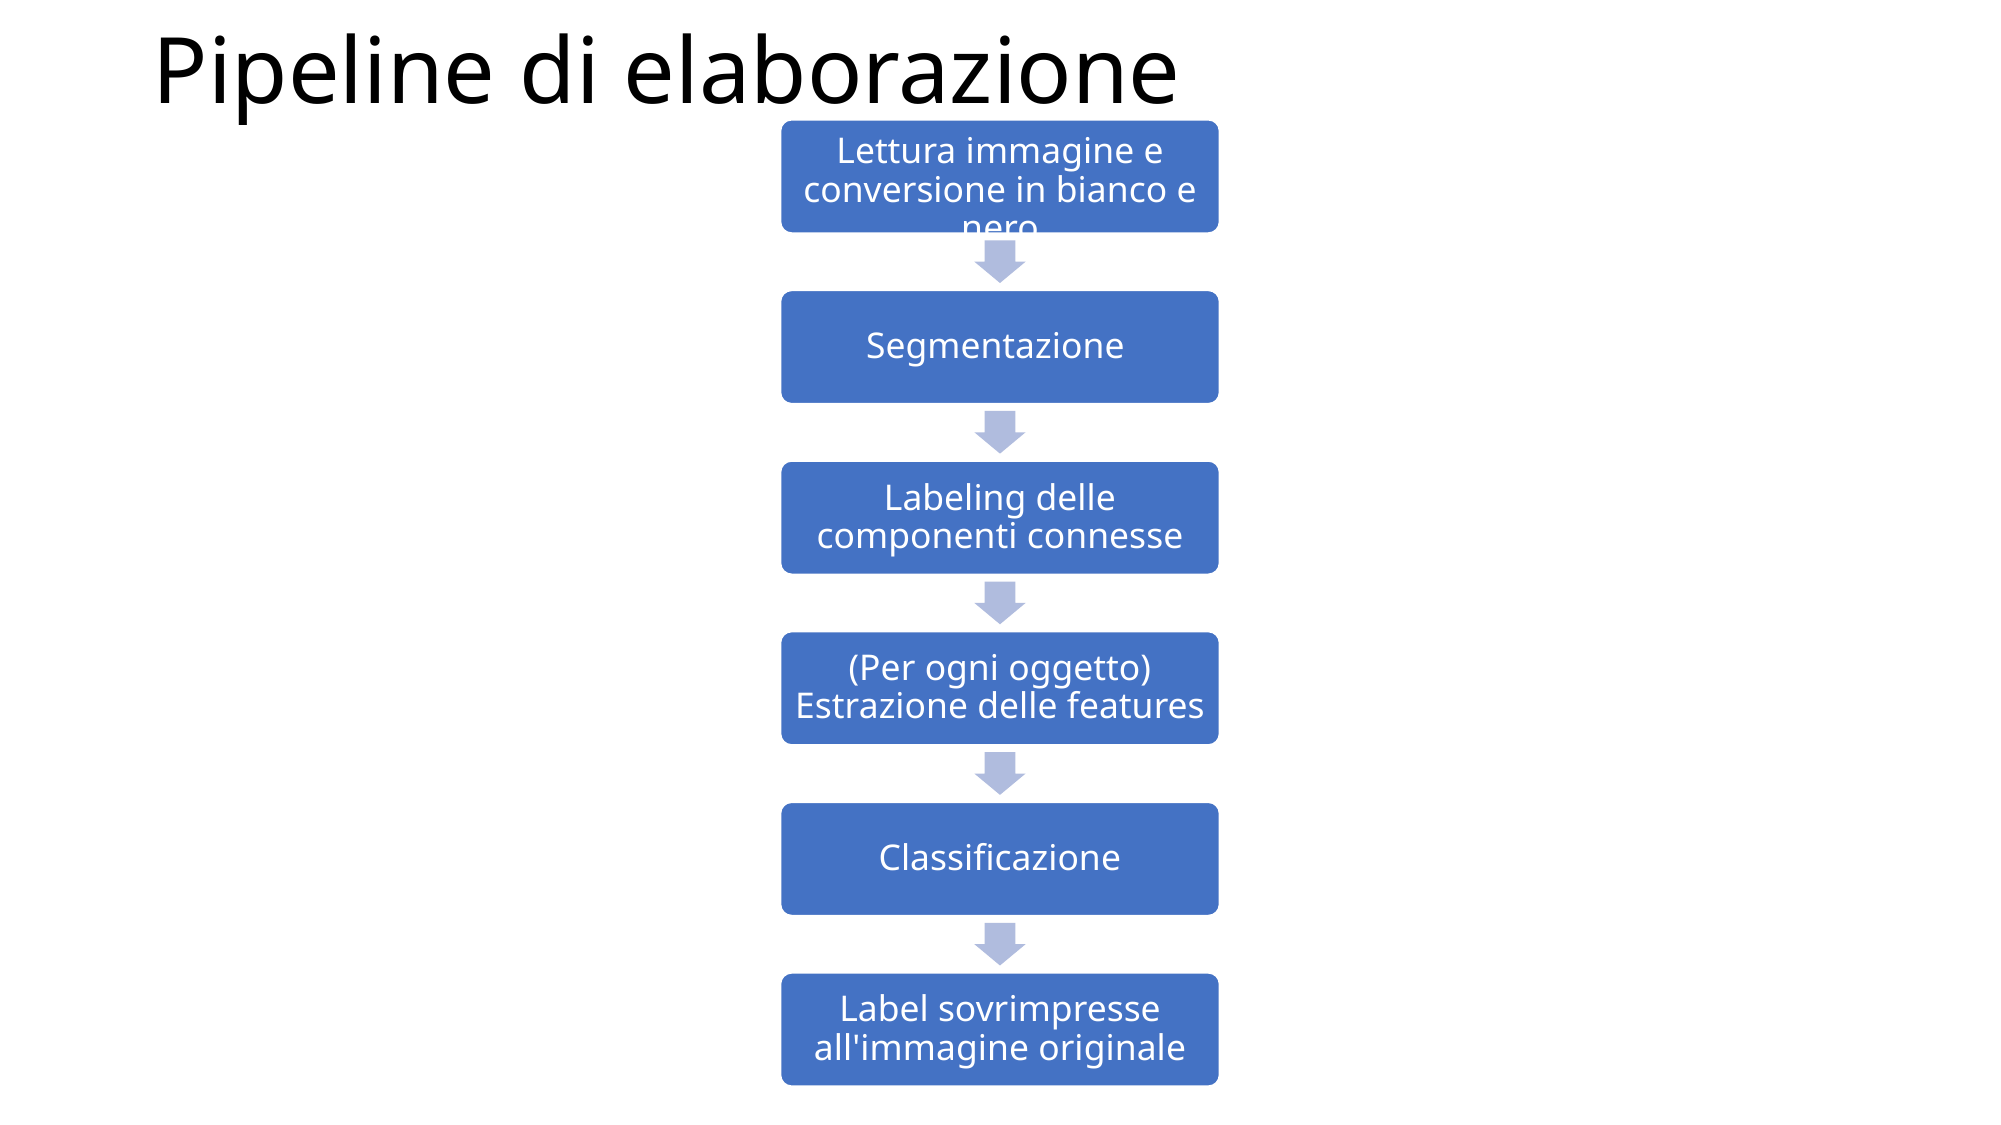

# Pipeline di elaborazione
Lettura immagine e conversione in bianco e nero
Segmentazione
Labeling delle componenti connesse
(Per ogni oggetto) Estrazione delle features
Classificazione
Label sovrimpresse all'immagine originale